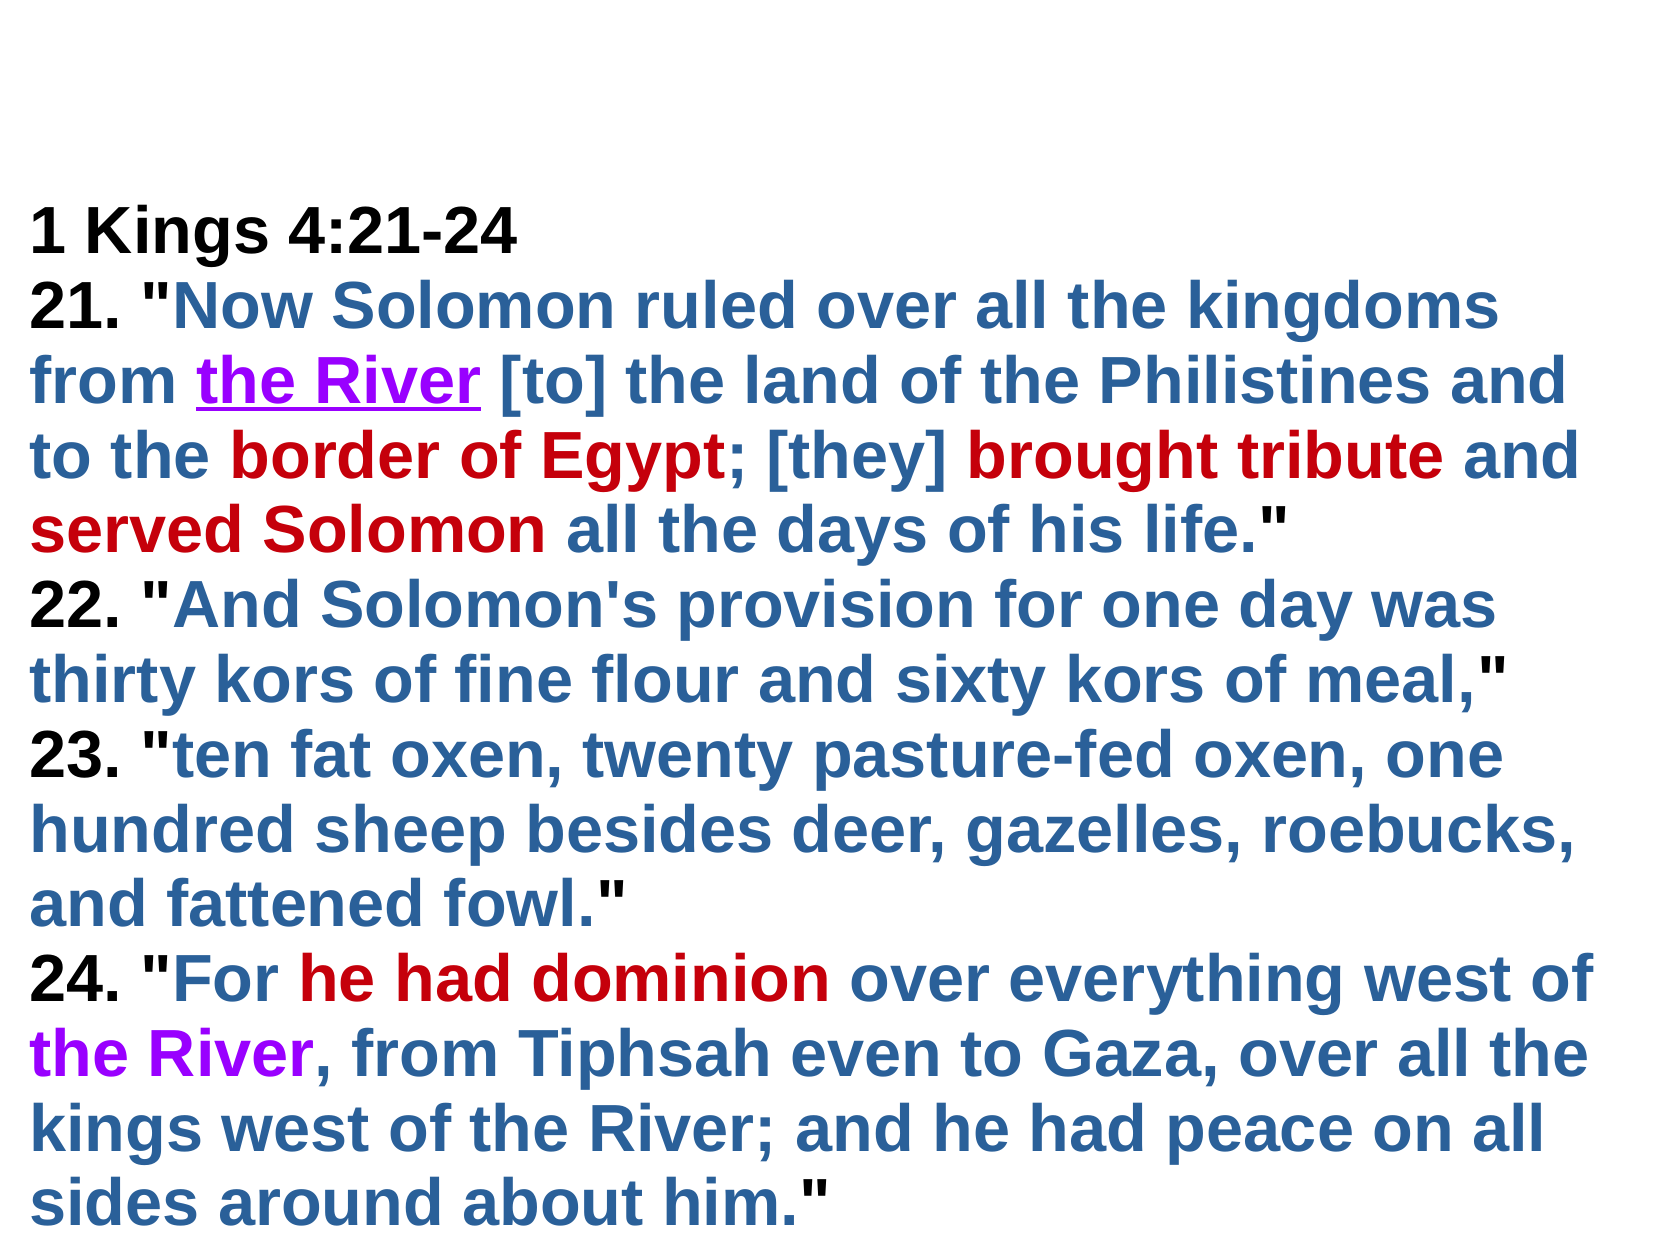

#
1 Kings 4:21-24
21. "Now Solomon ruled over all the kingdoms from the River [to] the land of the Philistines and to the border of Egypt; [they] brought tribute and served Solomon all the days of his life."
22. "And Solomon's provision for one day was thirty kors of fine flour and sixty kors of meal,"
23. "ten fat oxen, twenty pasture-fed oxen, one hundred sheep besides deer, gazelles, roebucks, and fattened fowl."
24. "For he had dominion over everything west of the River, from Tiphsah even to Gaza, over all the kings west of the River; and he had peace on all sides around about him."